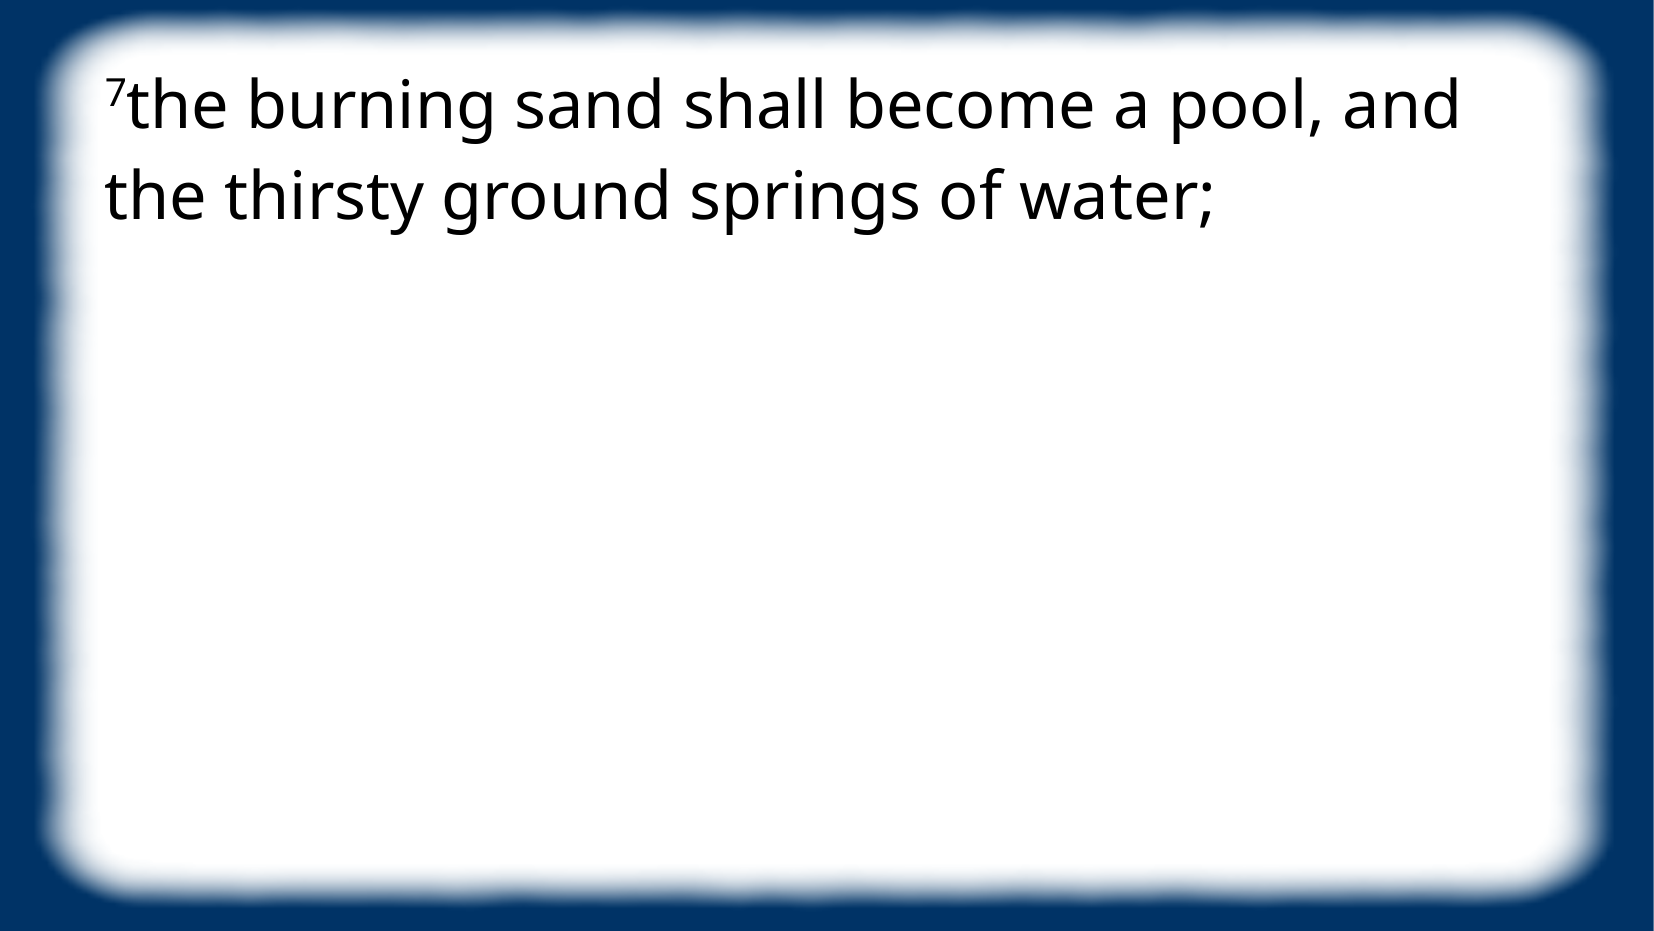

7the burning sand shall become a pool, and the thirsty ground springs of water;